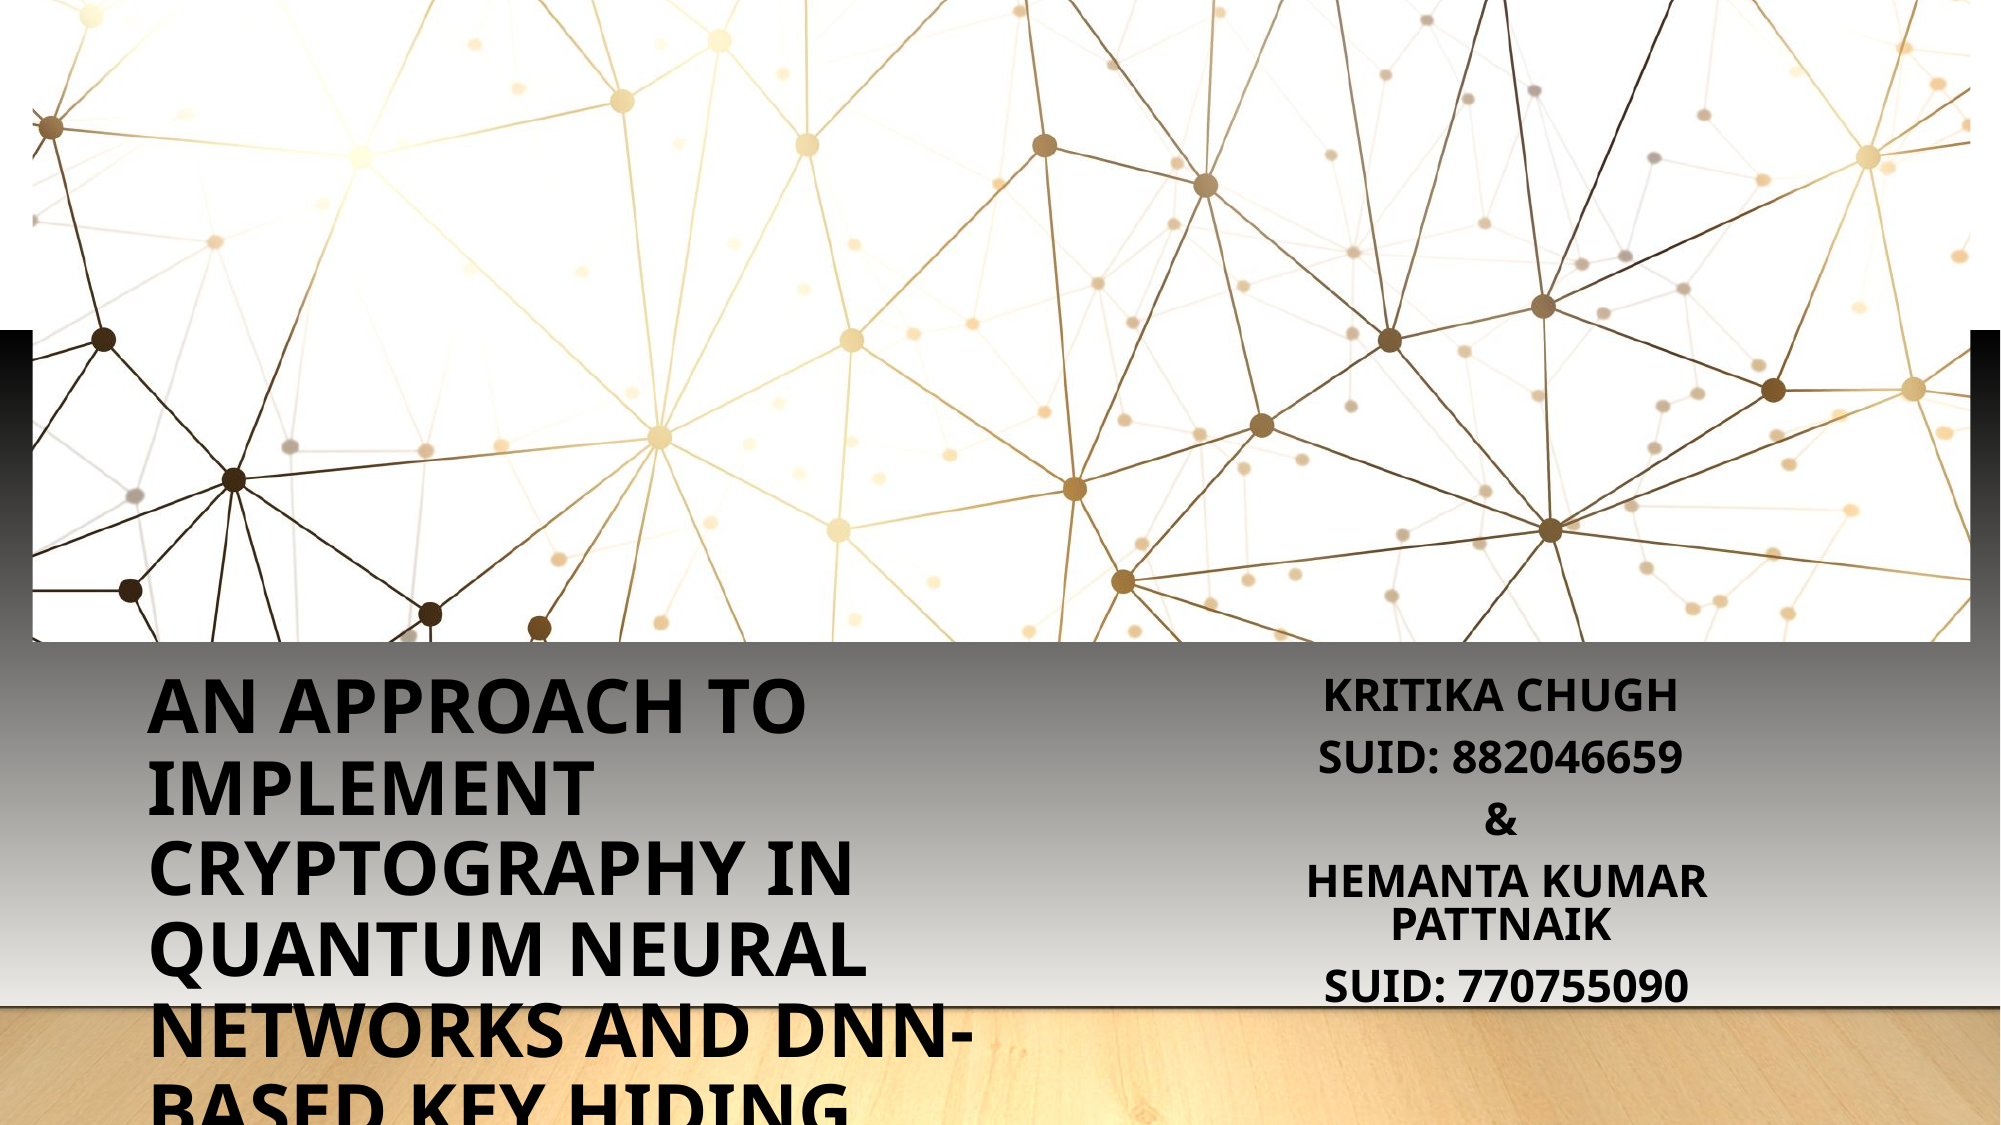

Kritika Chugh
SUID: 882046659
&
Hemanta Kumar Pattnaik
SUID: 770755090
# AN APPROACH TO IMPLEMENT CRYPTOGRAPHY IN QUANTUM NEURAL NETWORKS AND DNN-BASED KEY HIDING